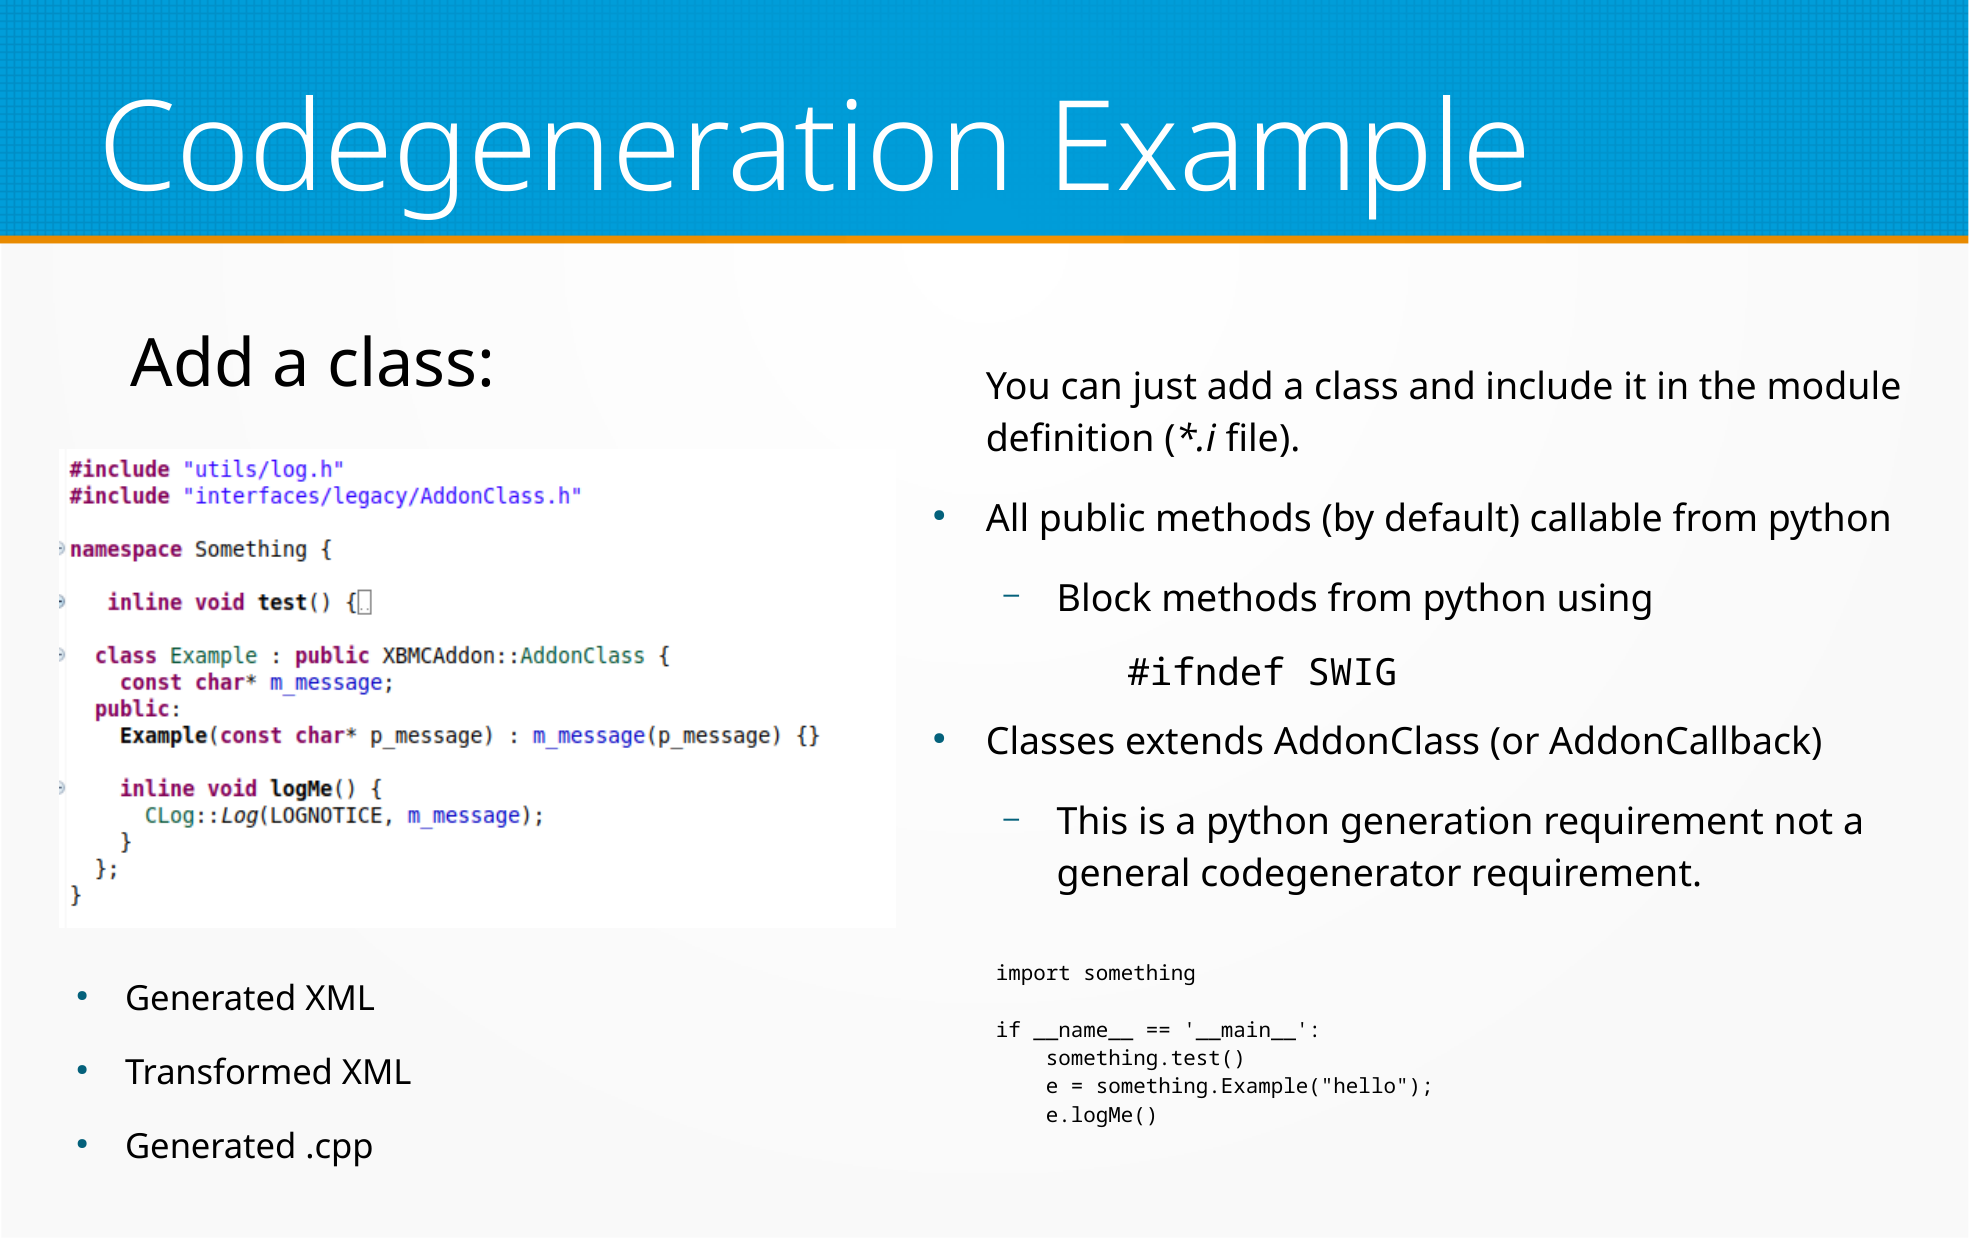

# Codegeneration Example
Add a class:
You can just add a class and include it in the module definition (*.i file).
All public methods (by default) callable from python
Block methods from python using
#ifndef SWIG
Classes extends AddonClass (or AddonCallback)
This is a python generation requirement not a general codegenerator requirement.
Generated XML
Transformed XML
Generated .cpp
import something
if __name__ == '__main__':
 something.test()
 e = something.Example("hello");
 e.logMe()